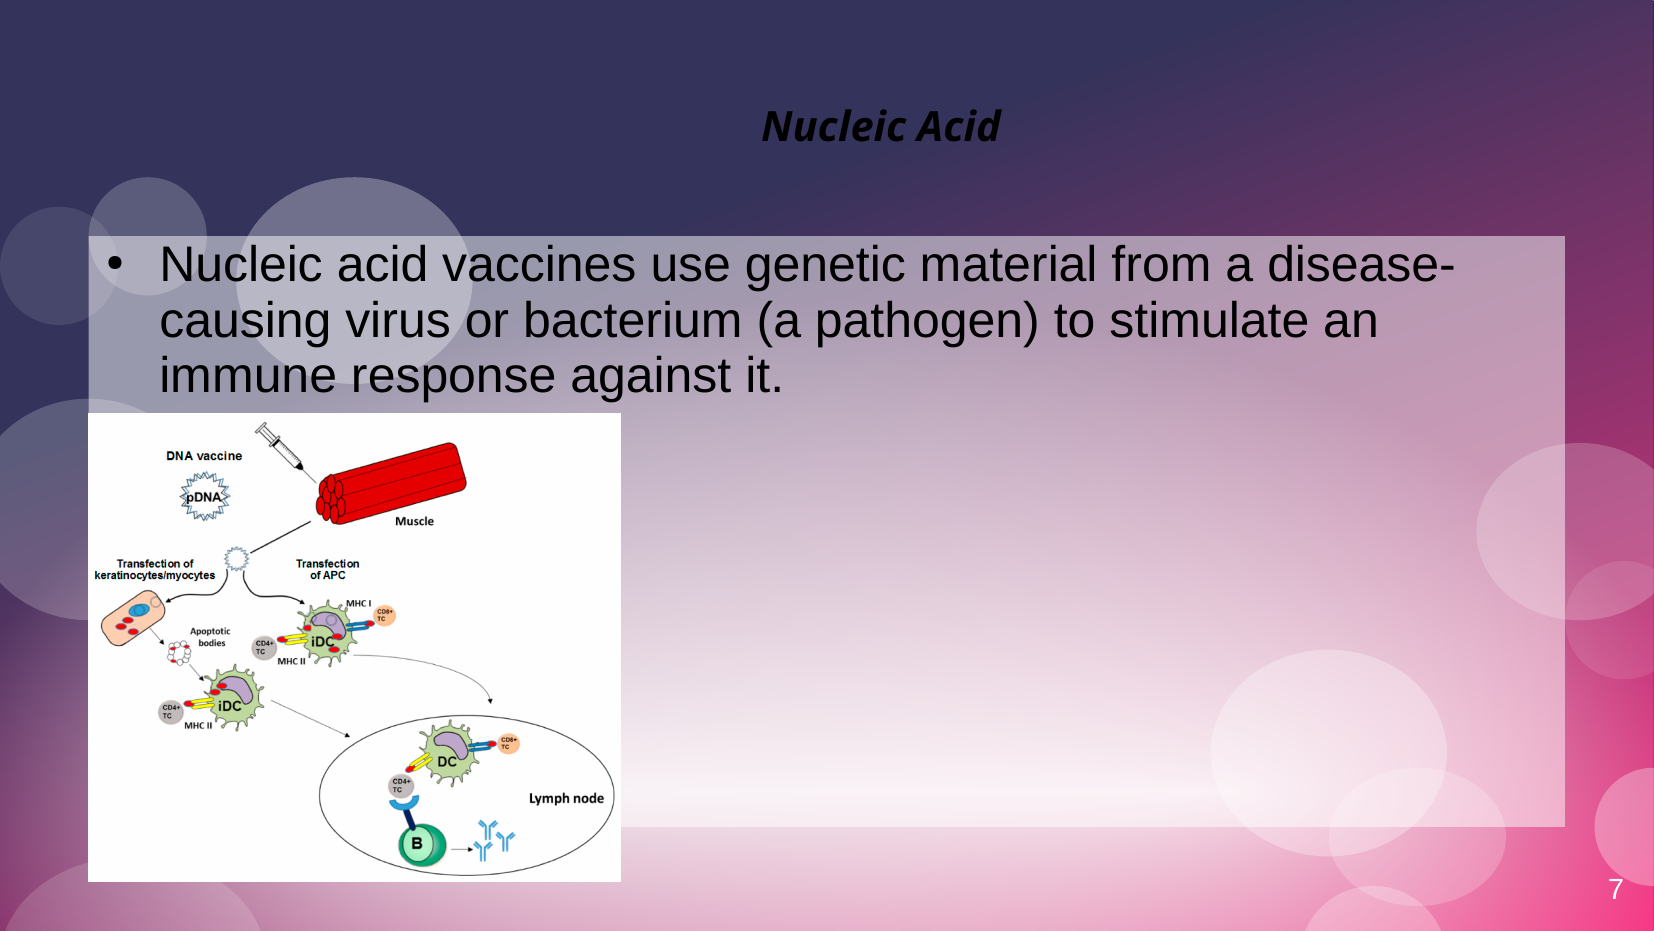

# Nucleic Acid
Nucleic acid vaccines use genetic material from a disease-causing virus or bacterium (a pathogen) to stimulate an immune response against it.